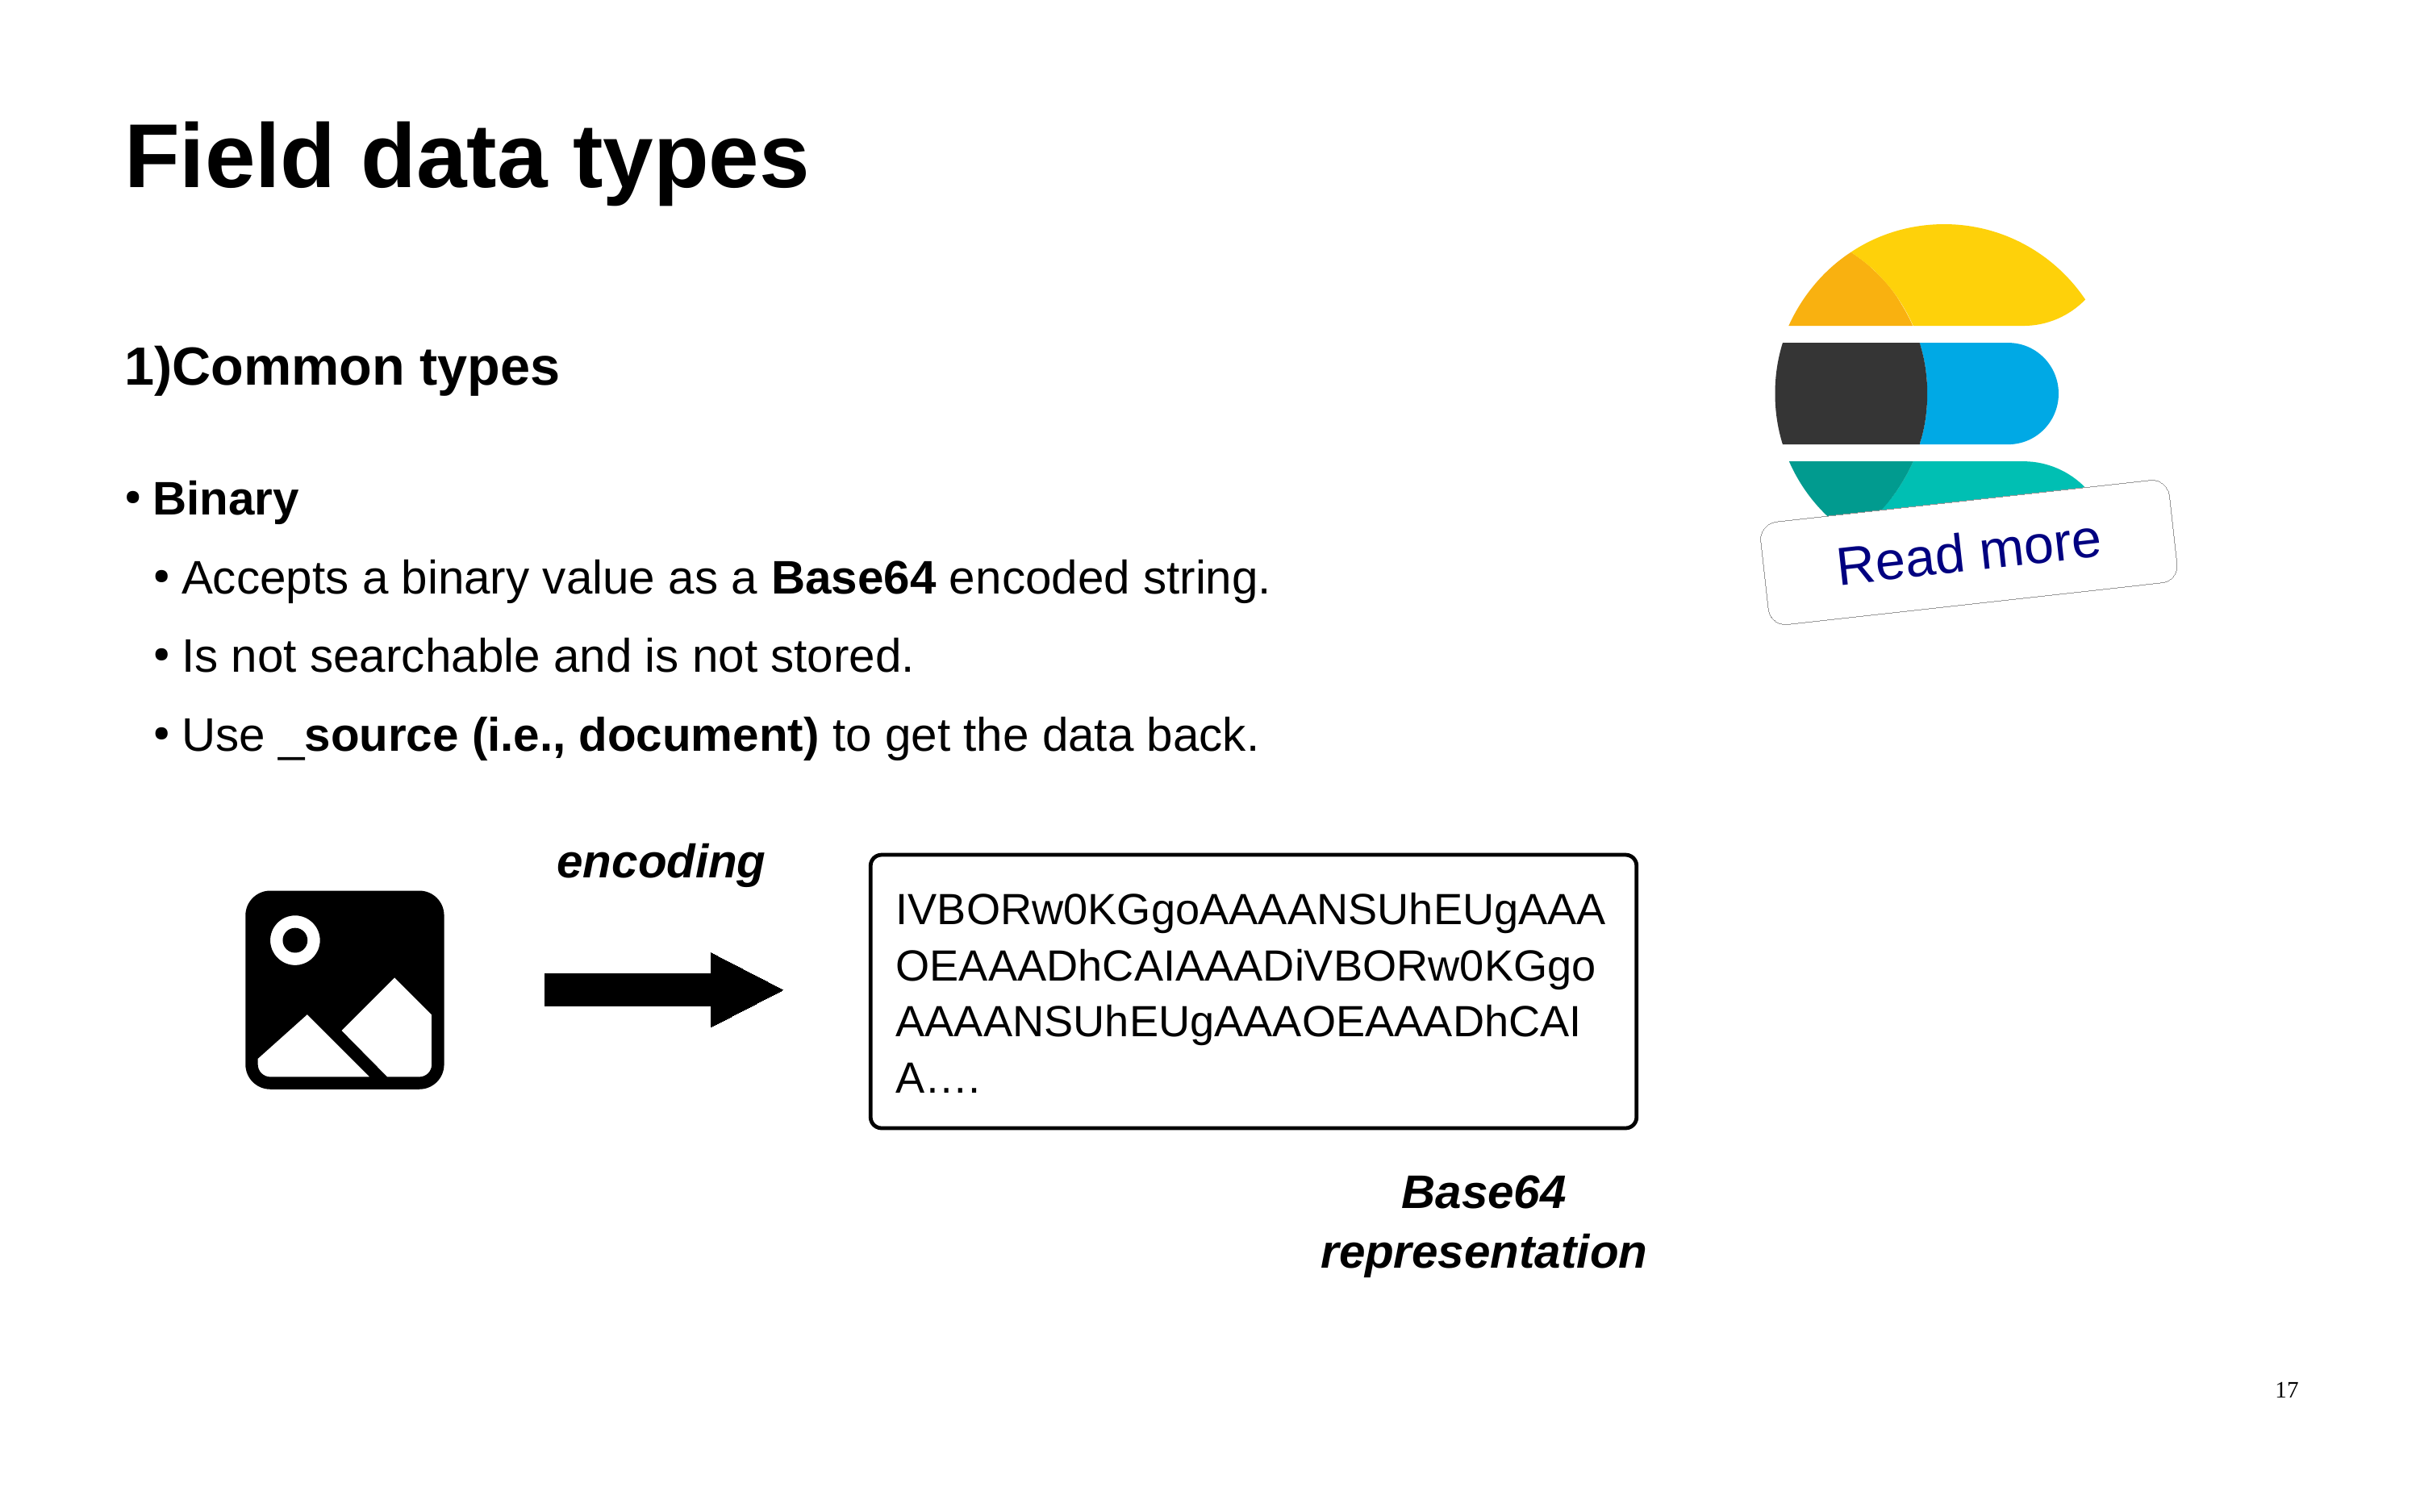

Field data types
Common types
Binary
Accepts a binary value as a Base64 encoded string.
Is not searchable and is not stored.
Use _source (i.e., document) to get the data back.
Read more
encoding
IVBORw0KGgoAAAANSUhEUgAAAOEAAADhCAIAAADiVBORw0KGgoAAAANSUhEUgAAAOEAAADhCAIA….
Base64 representation
17